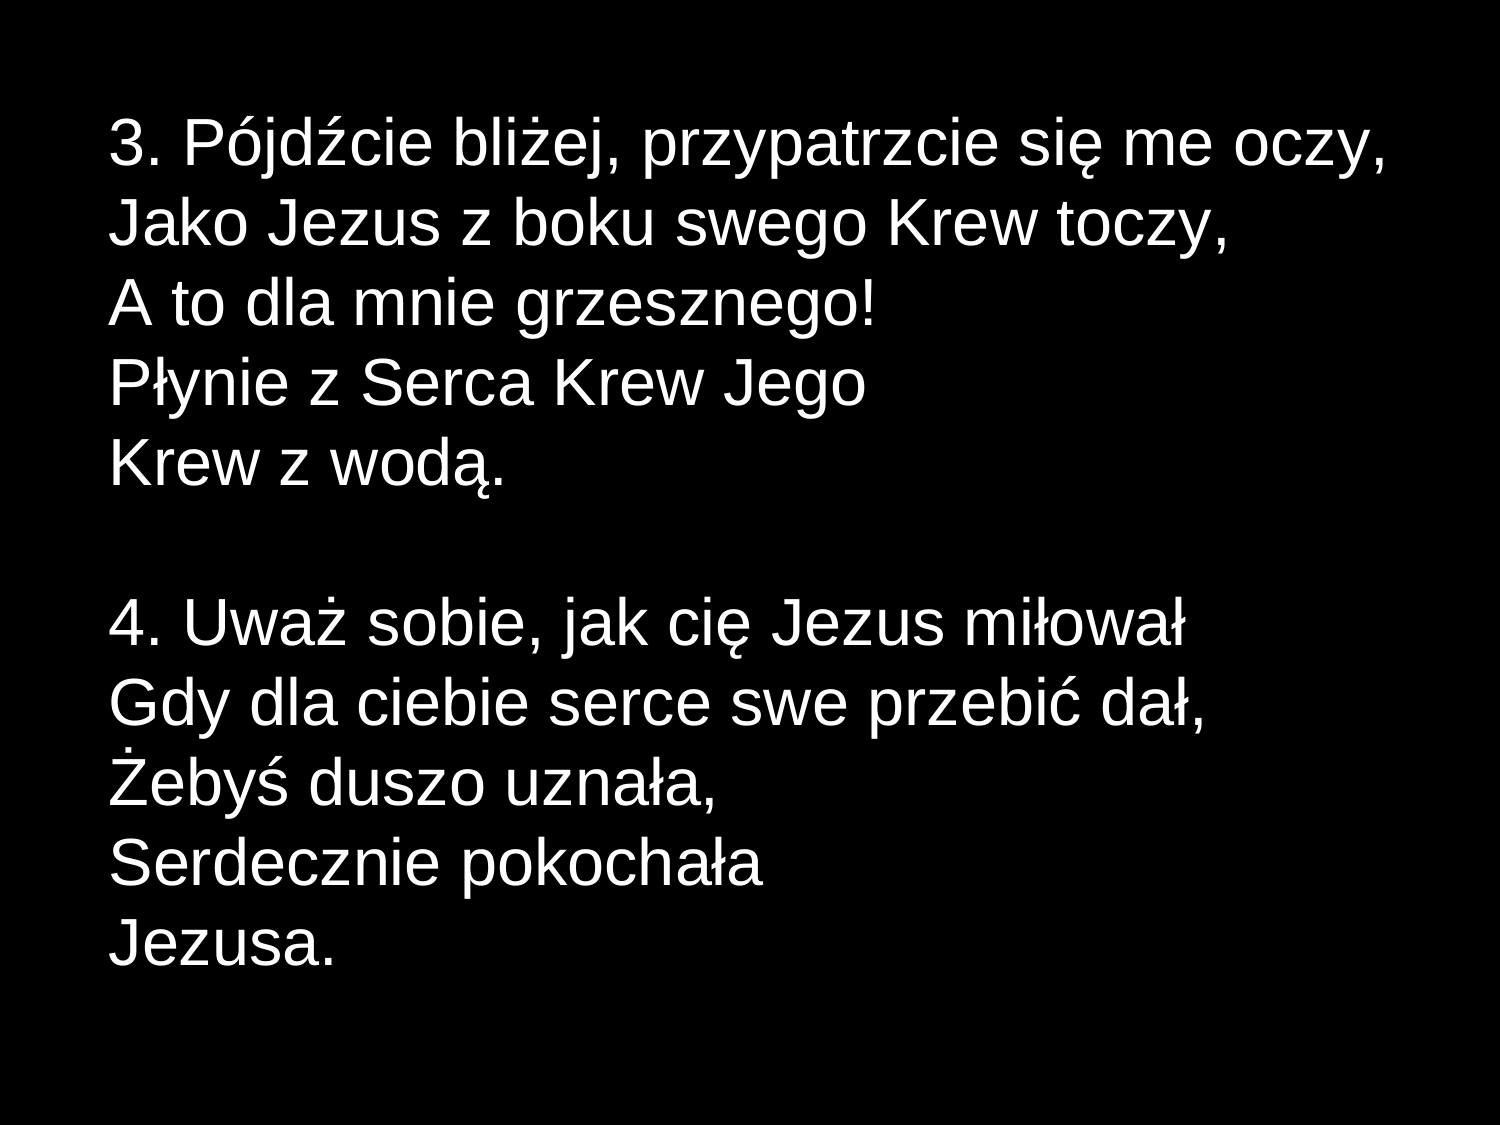

3. Pójdźcie bliżej, przypatrzcie się me oczy,
Jako Jezus z boku swego Krew toczy,
A to dla mnie grzesznego!
Płynie z Serca Krew Jego
Krew z wodą.
4. Uważ sobie, jak cię Jezus miłował
Gdy dla ciebie serce swe przebić dał,
Żebyś duszo uznała,
Serdecznie pokochała
Jezusa.